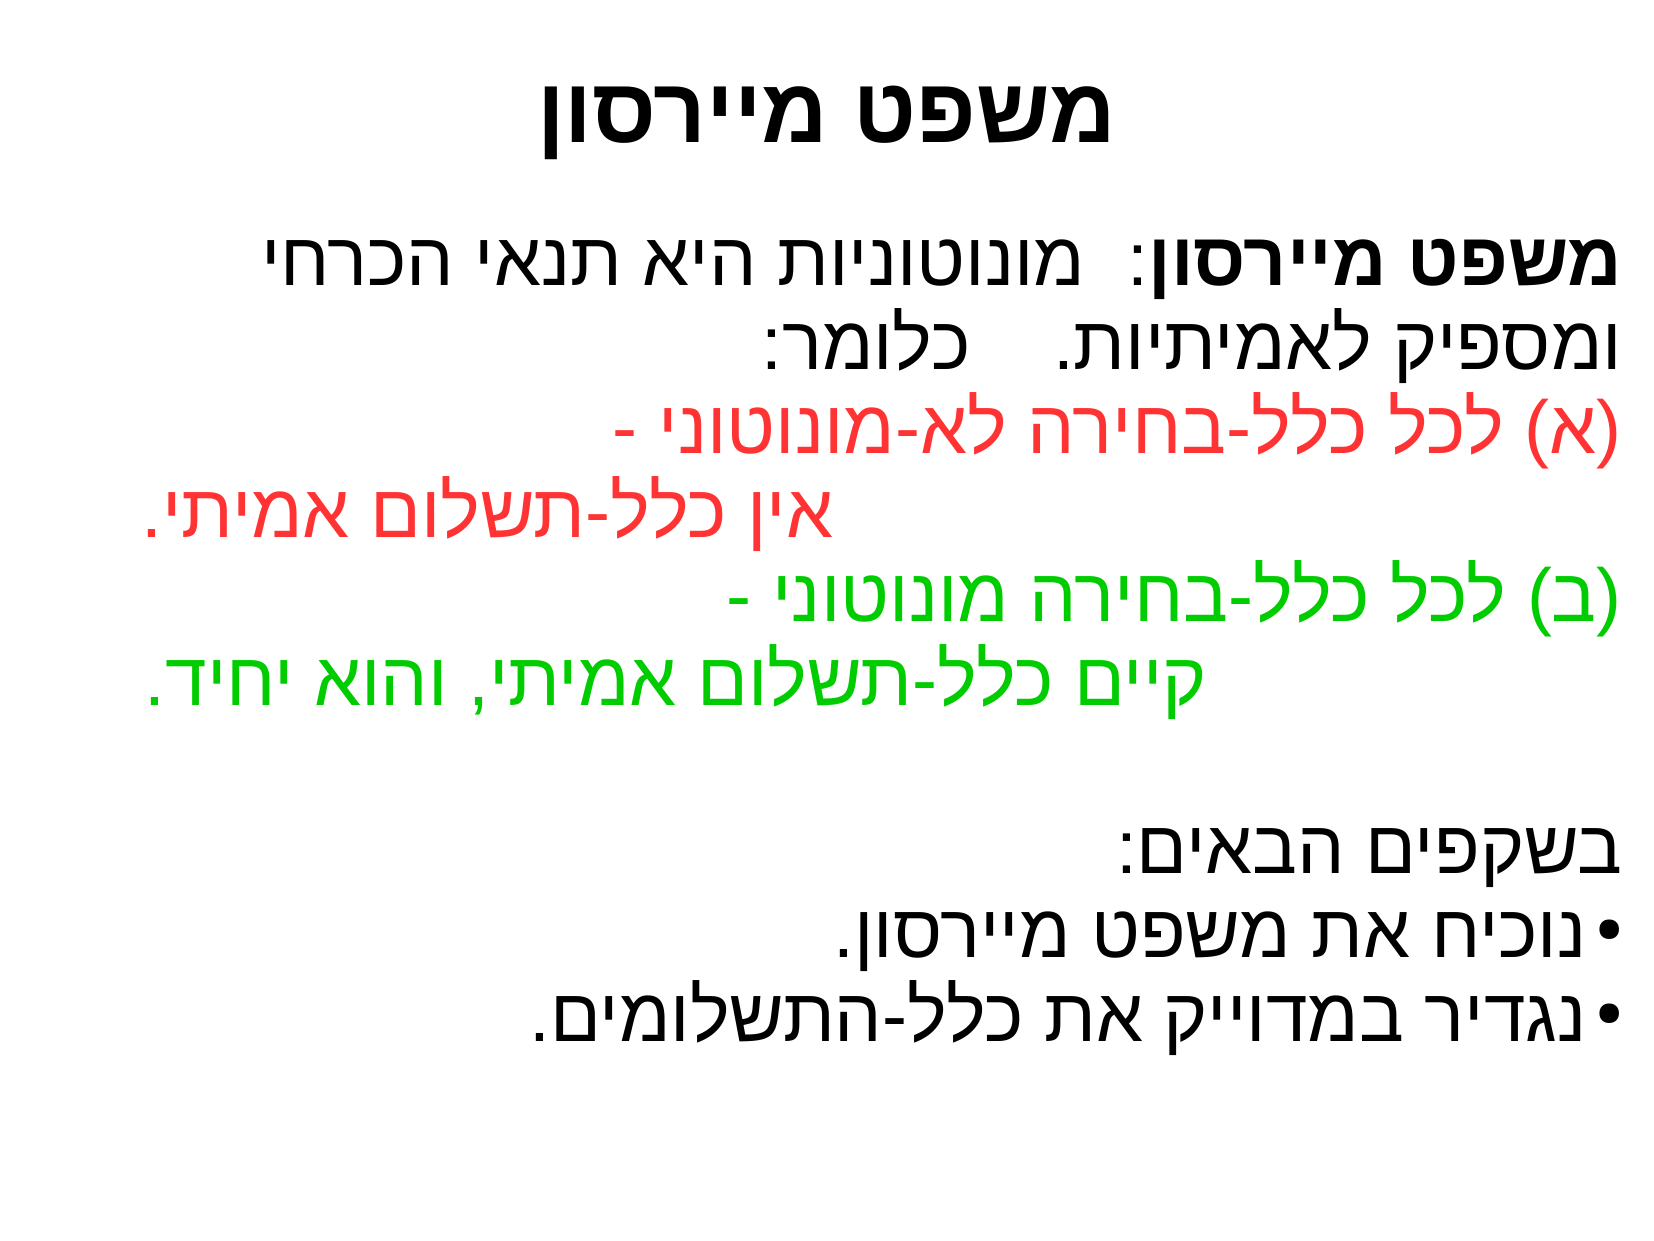

# משפט מיירסון
משפט מיירסון: מונוטוניות היא תנאי הכרחי ומספיק לאמיתיות. כלומר:
(א) לכל כלל-בחירה לא-מונוטוני -
 אין כלל-תשלום אמיתי.
(ב) לכל כלל-בחירה מונוטוני -
 קיים כלל-תשלום אמיתי, והוא יחיד.
בשקפים הבאים:
נוכיח את משפט מיירסון.
נגדיר במדוייק את כלל-התשלומים.